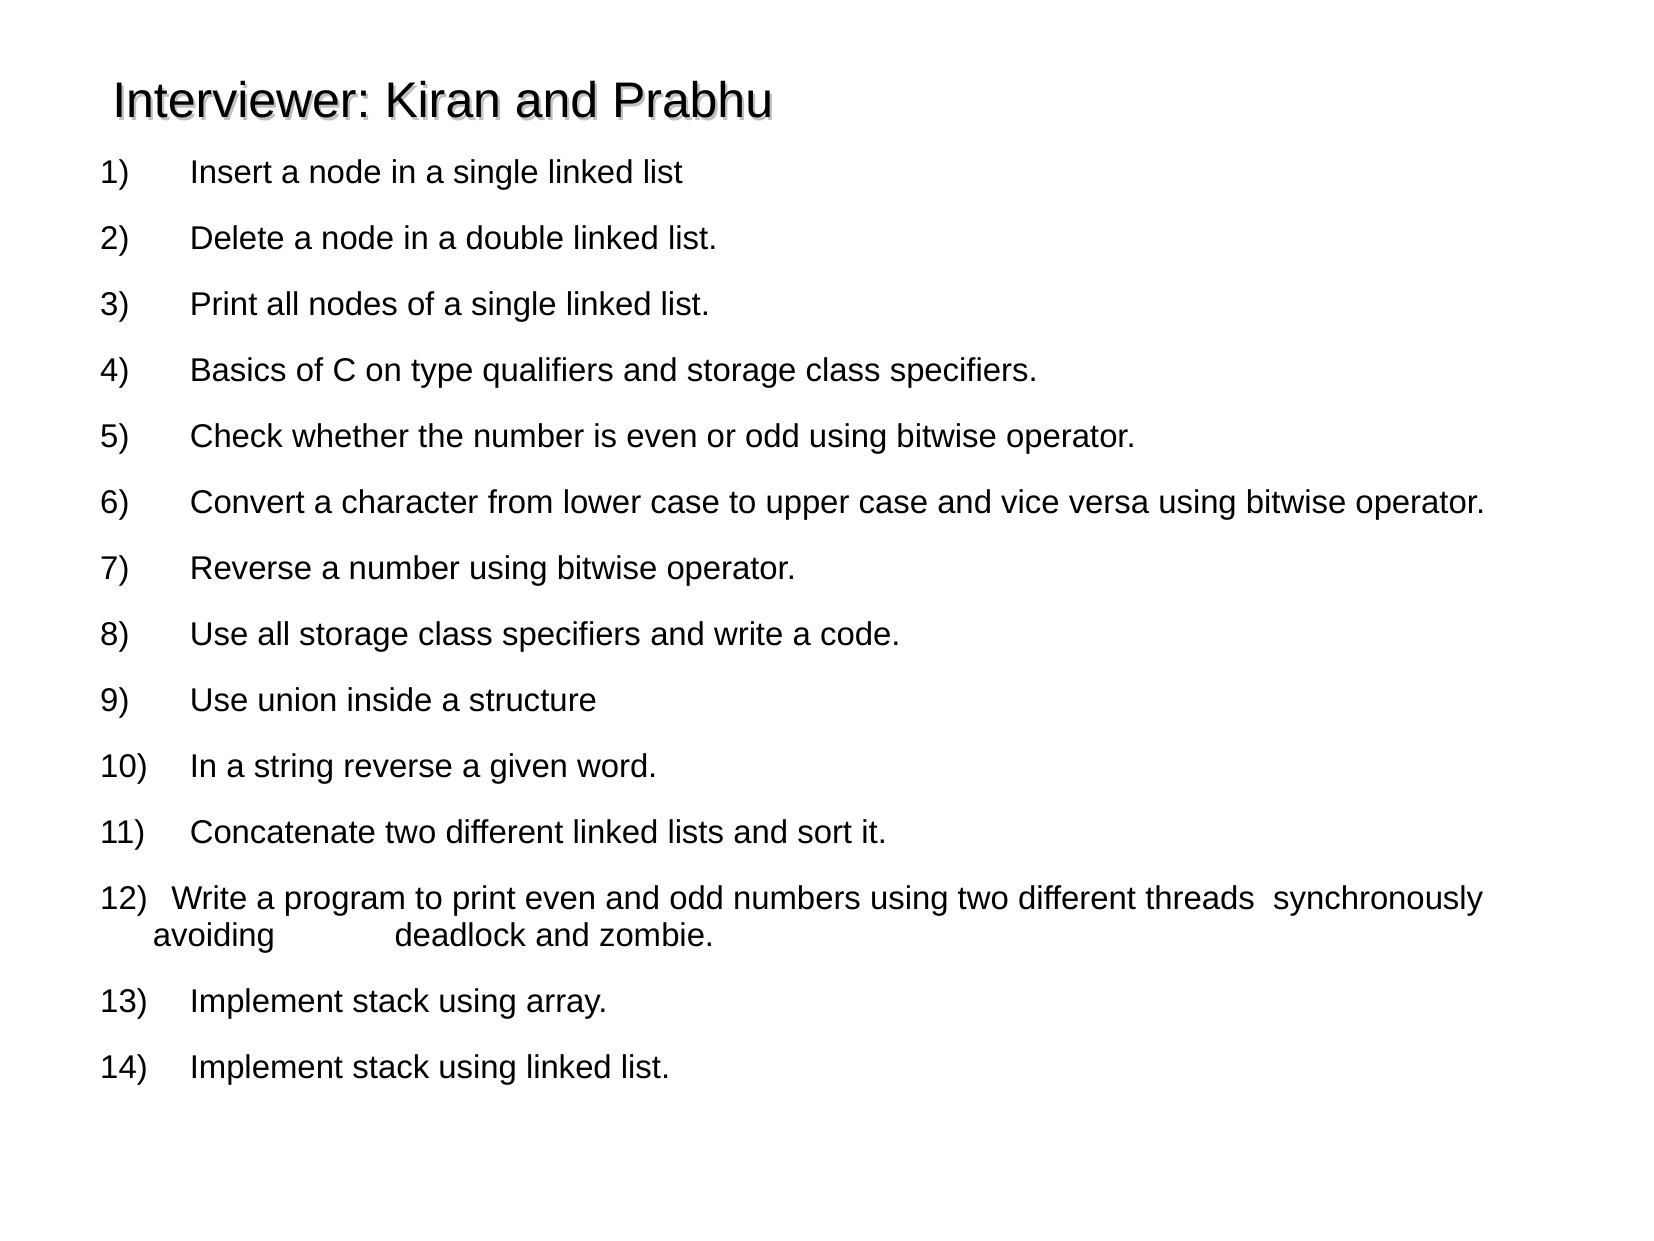

# Interviewer: Kiran and Prabhu
 Insert a node in a single linked list
 Delete a node in a double linked list.
 Print all nodes of a single linked list.
 Basics of C on type qualifiers and storage class specifiers.
 Check whether the number is even or odd using bitwise operator.
 Convert a character from lower case to upper case and vice versa using bitwise operator.
 Reverse a number using bitwise operator.
 Use all storage class specifiers and write a code.
 Use union inside a structure
 In a string reverse a given word.
 Concatenate two different linked lists and sort it.
 Write a program to print even and odd numbers using two different threads synchronously avoiding deadlock and zombie.
 Implement stack using array.
 Implement stack using linked list.